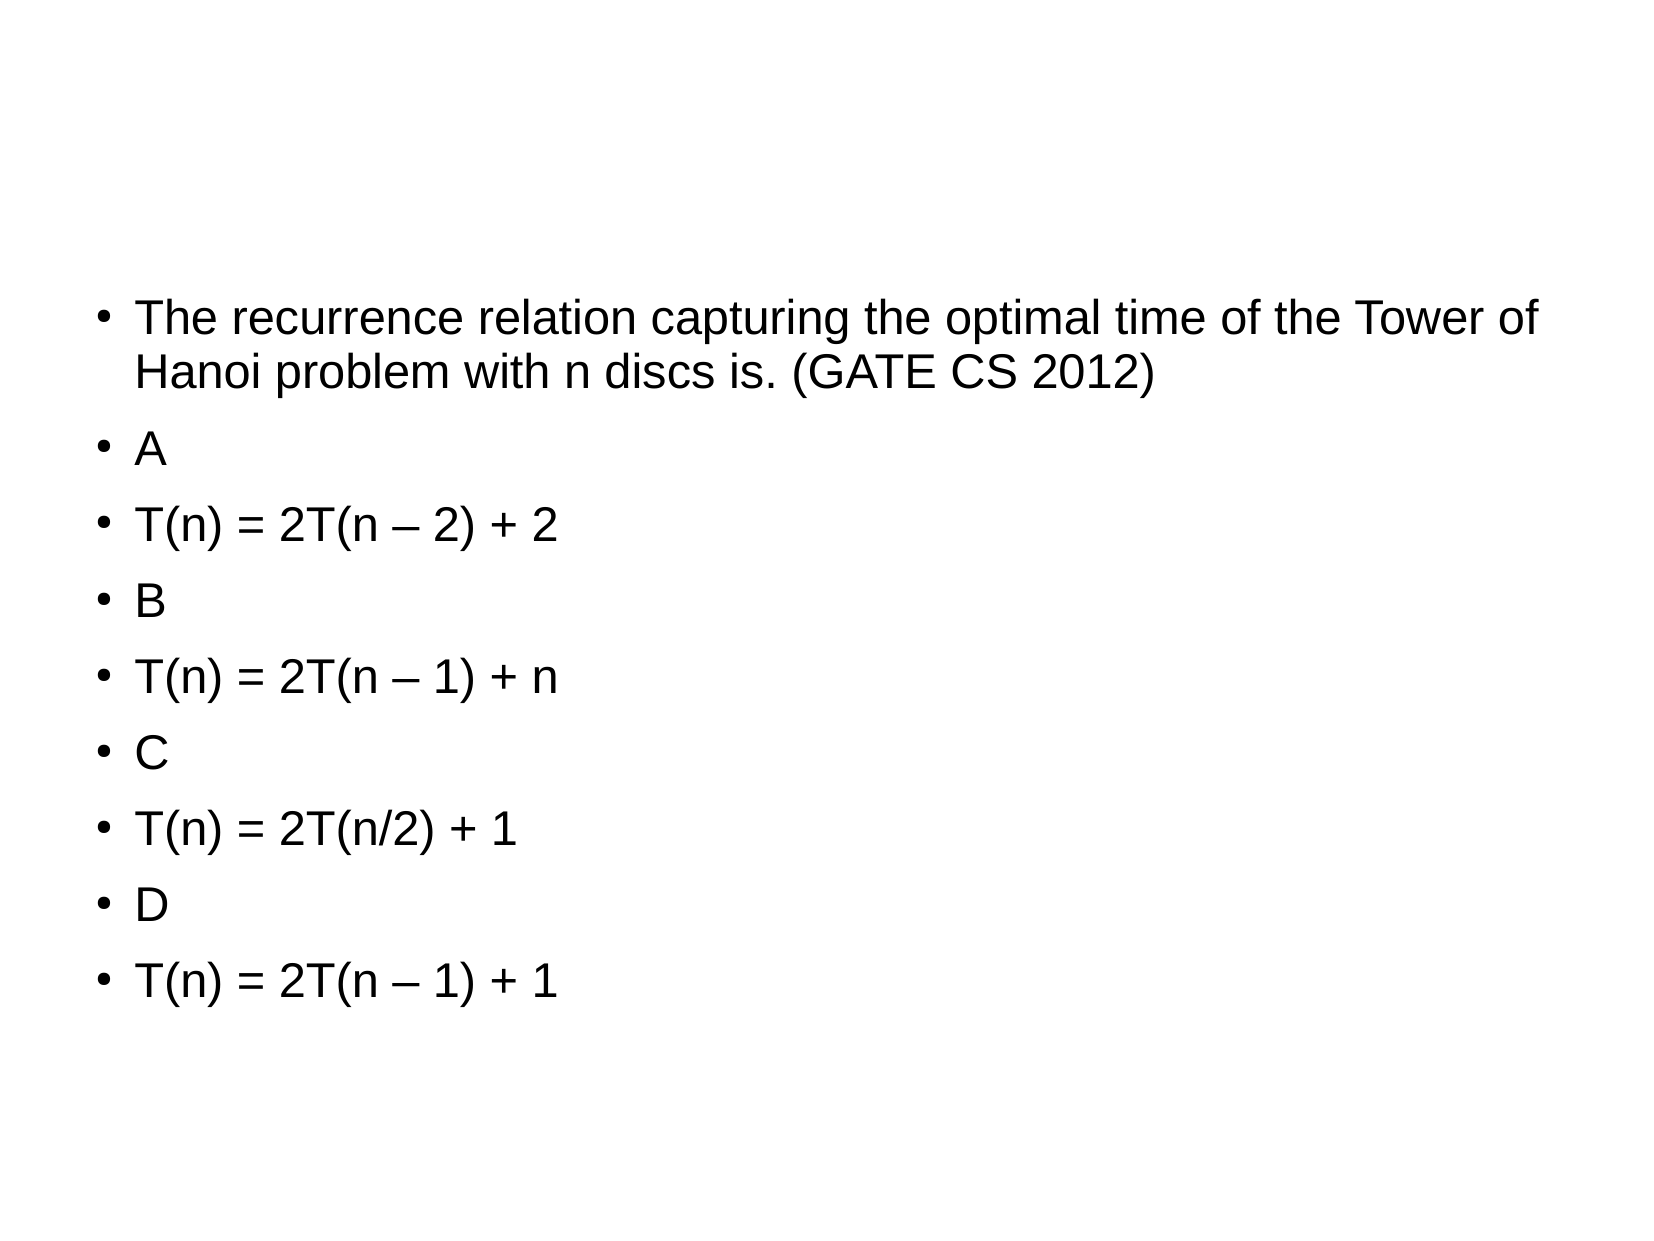

#
The recurrence relation capturing the optimal time of the Tower of Hanoi problem with n discs is. (GATE CS 2012)
A
T(n) = 2T(n – 2) + 2
B
T(n) = 2T(n – 1) + n
C
T(n) = 2T(n/2) + 1
D
T(n) = 2T(n – 1) + 1